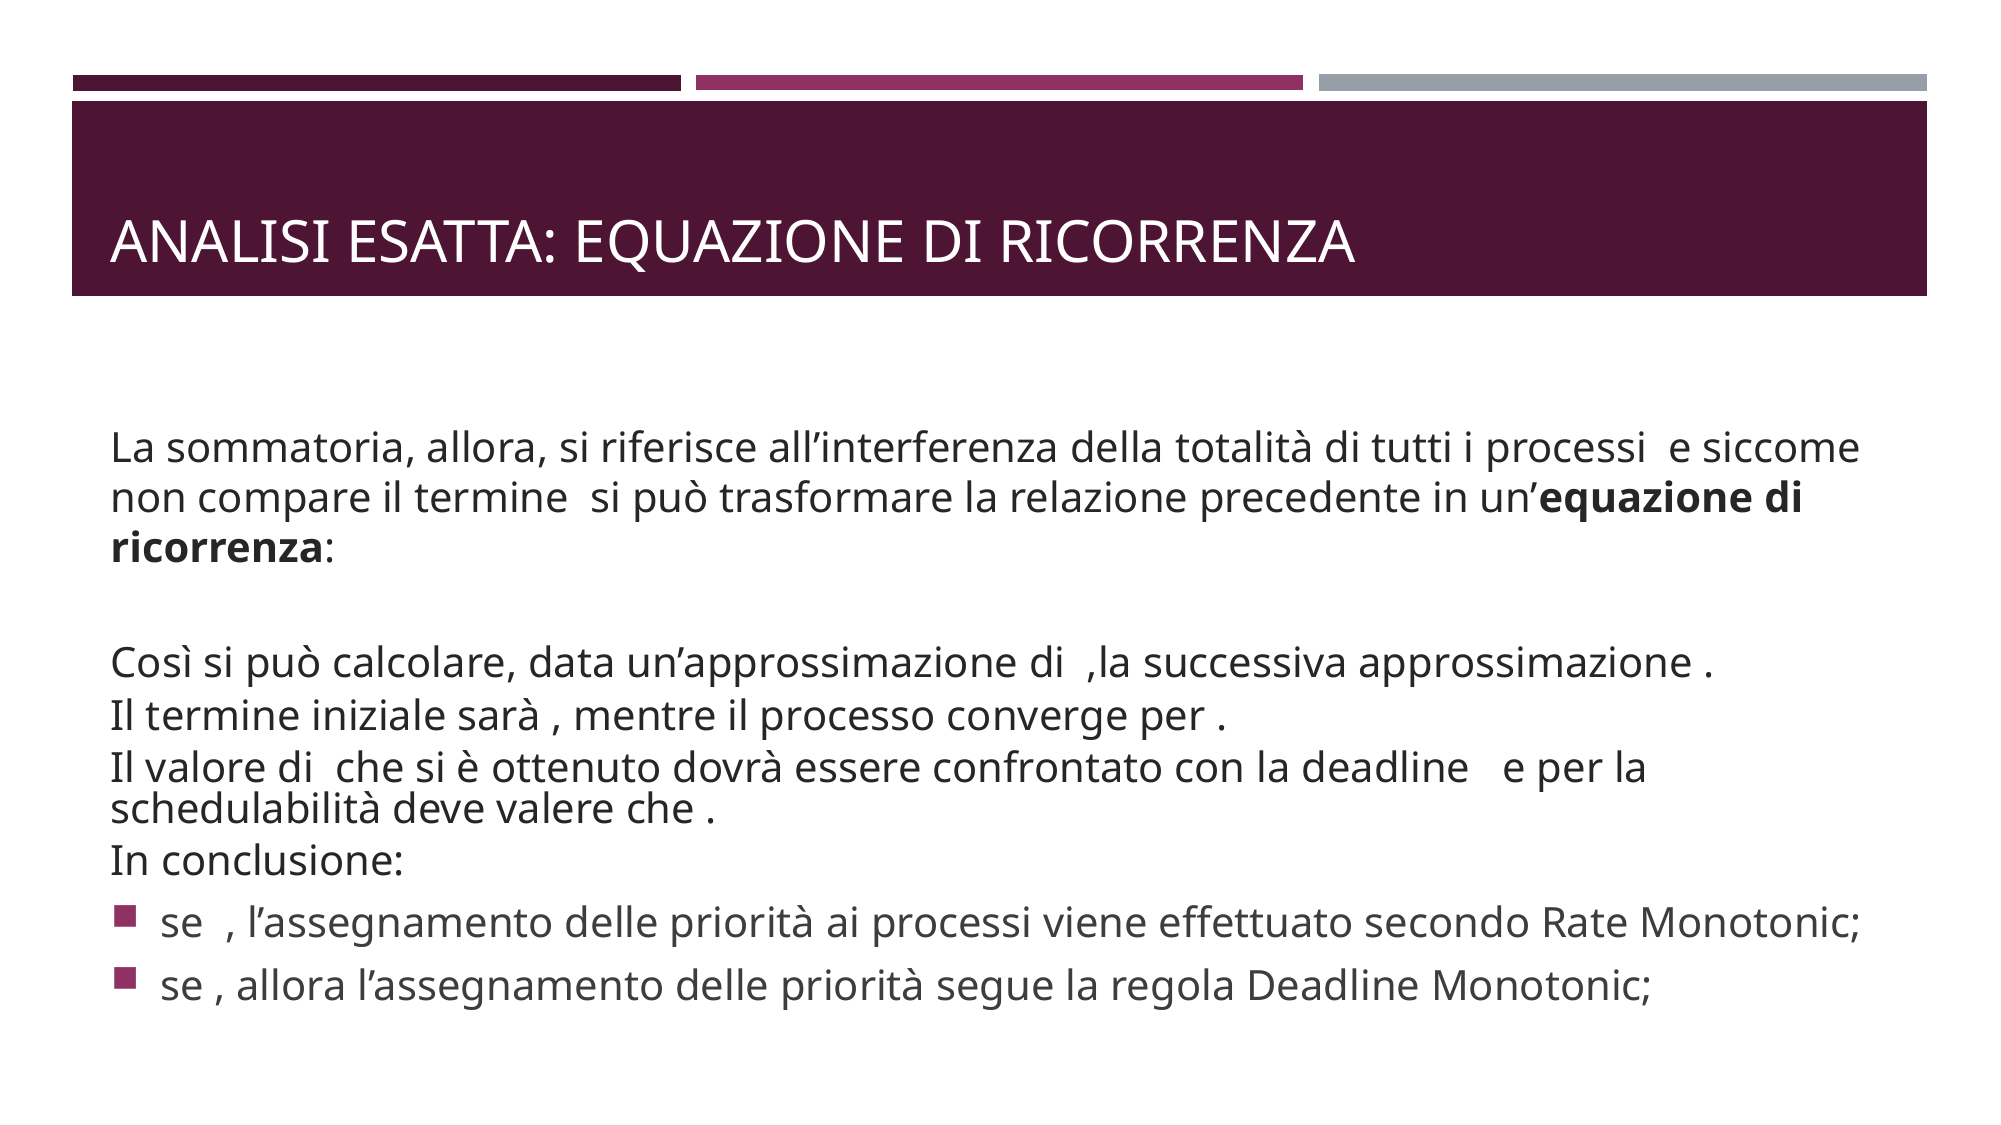

# analisi esatta: equazione di ricorrenza
La sommatoria, allora, si riferisce all’interferenza della totalità di tutti i processi e siccome non compare il termine si può trasformare la relazione precedente in un’equazione di ricorrenza:
Così si può calcolare, data un’approssimazione di ,la successiva approssimazione .
Il termine iniziale sarà , mentre il processo converge per .
Il valore di che si è ottenuto dovrà essere confrontato con la deadline e per la schedulabilità deve valere che .
In conclusione:
se , l’assegnamento delle priorità ai processi viene effettuato secondo Rate Monotonic;
se , allora l’assegnamento delle priorità segue la regola Deadline Monotonic;